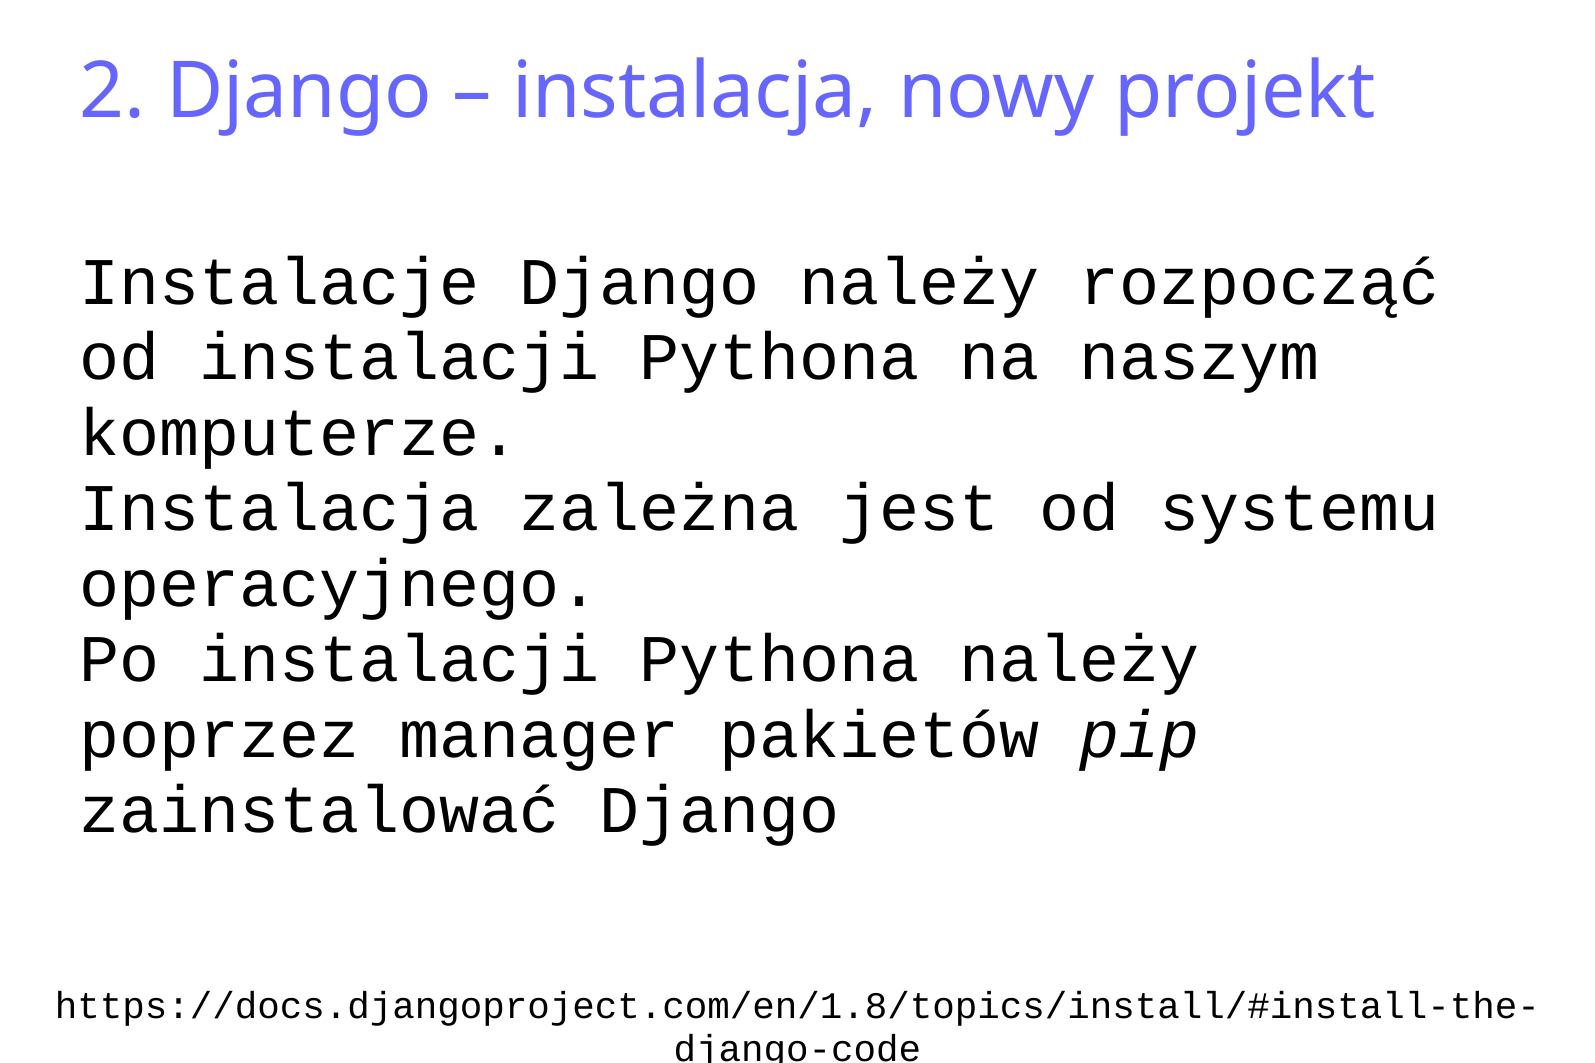

# 2. Django – instalacja, nowy projekt
Instalacje Django należy rozpocząć od instalacji Pythona na naszym komputerze.
Instalacja zależna jest od systemu operacyjnego.
Po instalacji Pythona należy poprzez manager pakietów pip zainstalować Django
https://docs.djangoproject.com/en/1.8/topics/install/#install-the-django-code